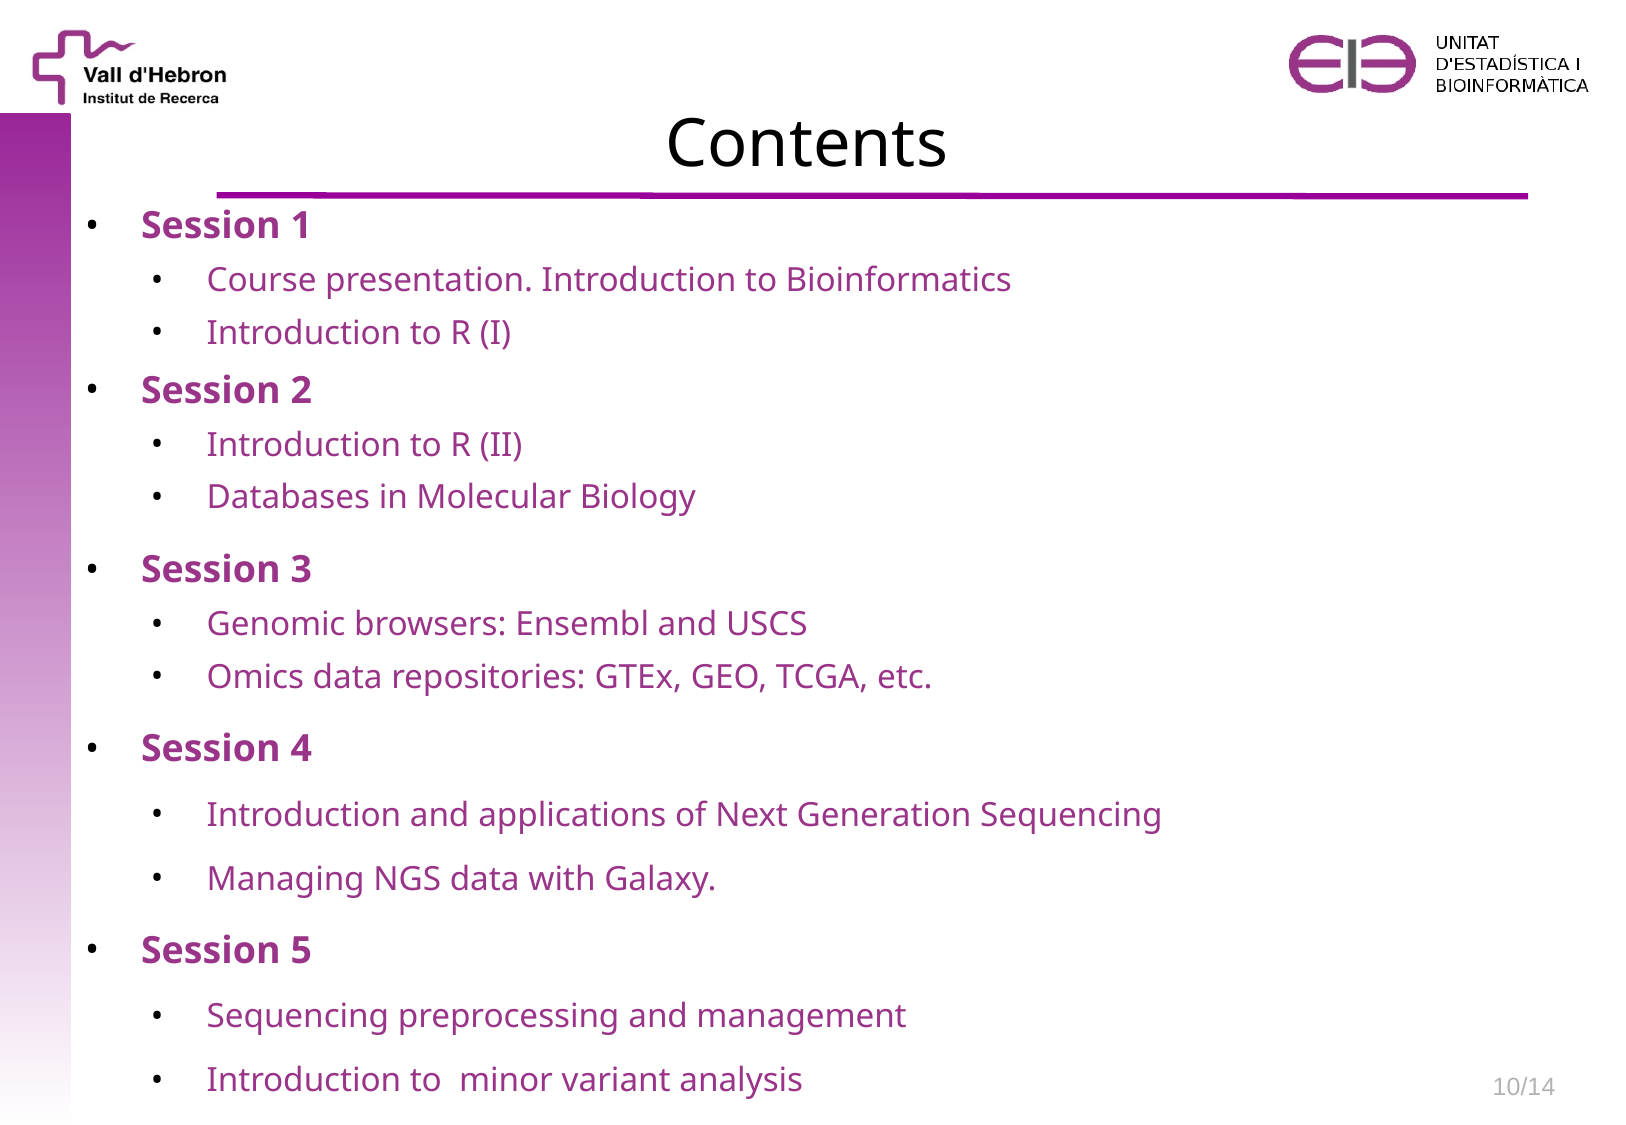

# Contents
Session 1
Course presentation. Introduction to Bioinformatics
Introduction to R (I)
Session 2
Introduction to R (II)
Databases in Molecular Biology
Session 3
Genomic browsers: Ensembl and USCS
Omics data repositories: GTEx, GEO, TCGA, etc.
Session 4
Introduction and applications of Next Generation Sequencing
Managing NGS data with Galaxy.
Session 5
Sequencing preprocessing and management
Introduction to minor variant analysis